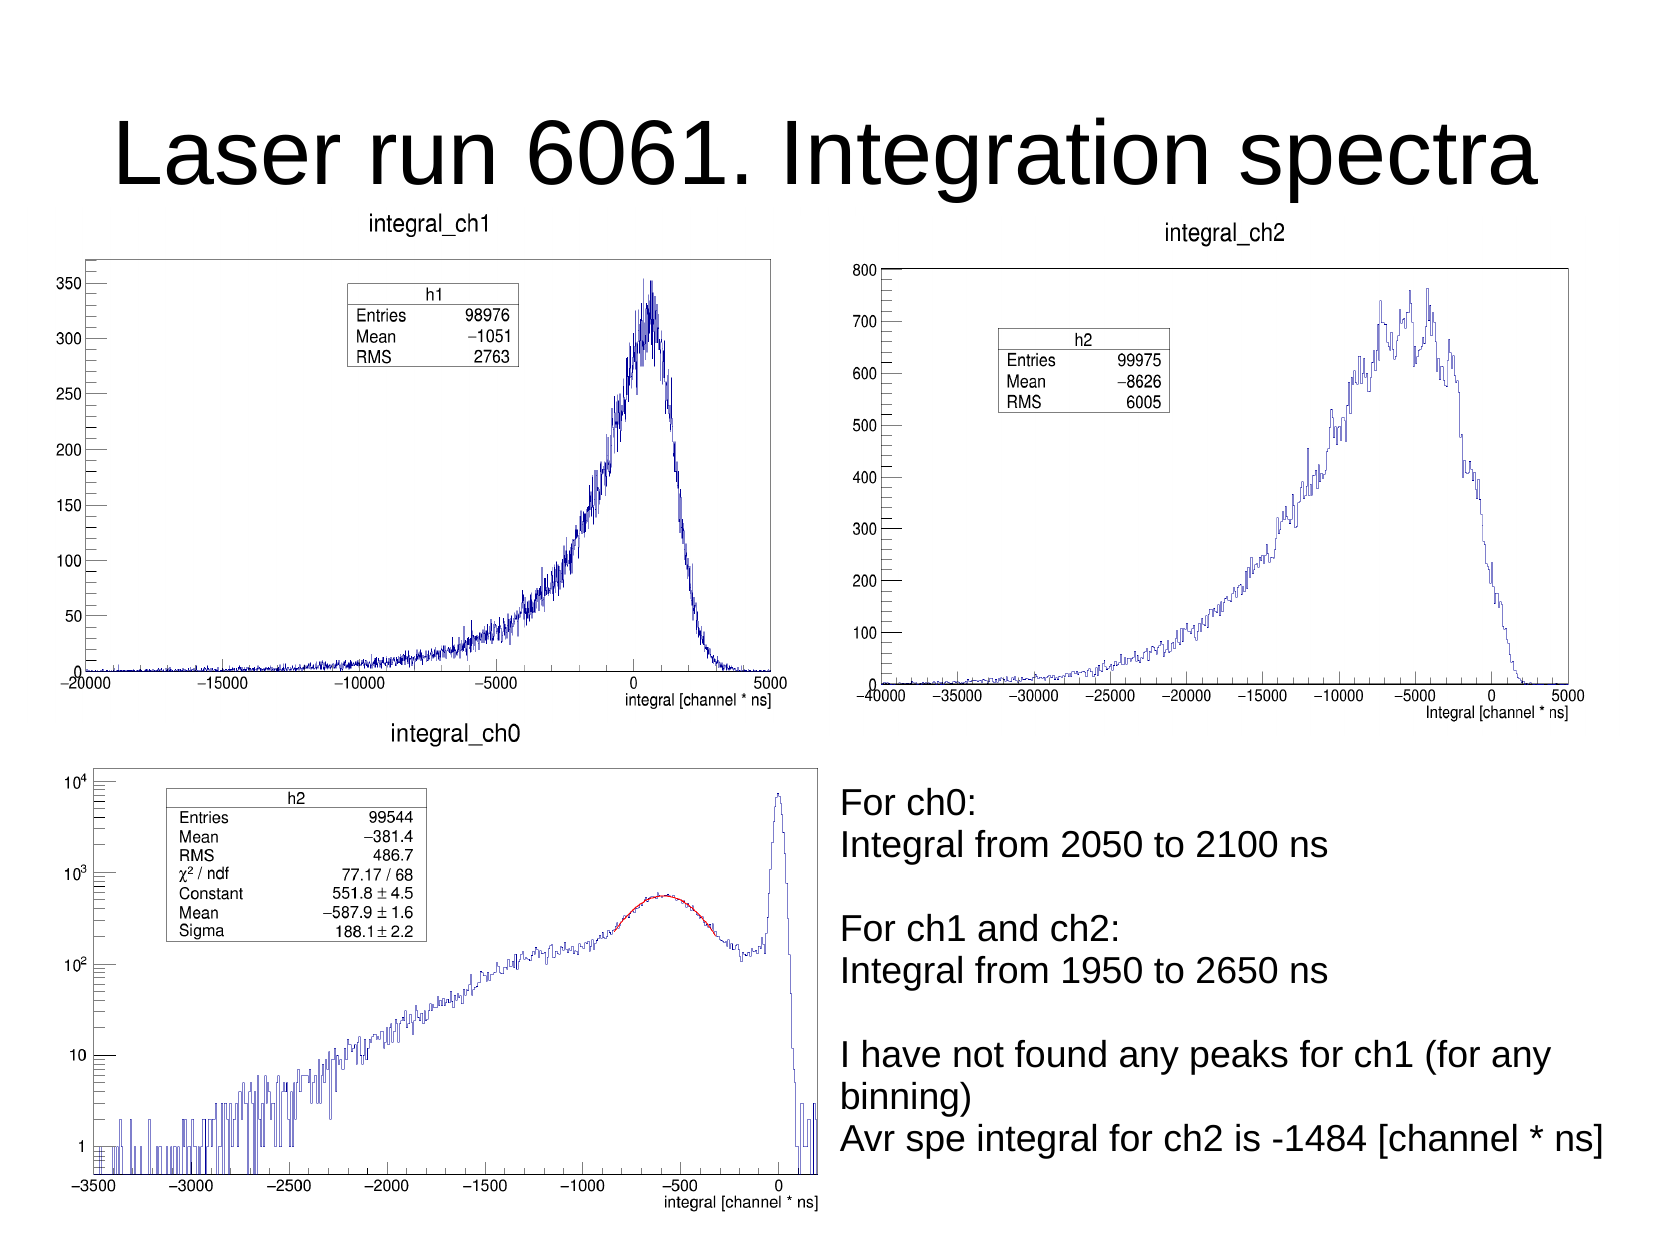

# Laser run 6061. Integration spectra
For ch0:
Integral from 2050 to 2100 ns
For ch1 and ch2:
Integral from 1950 to 2650 ns
I have not found any peaks for ch1 (for any binning)
Avr spe integral for ch2 is -1484 [channel * ns]